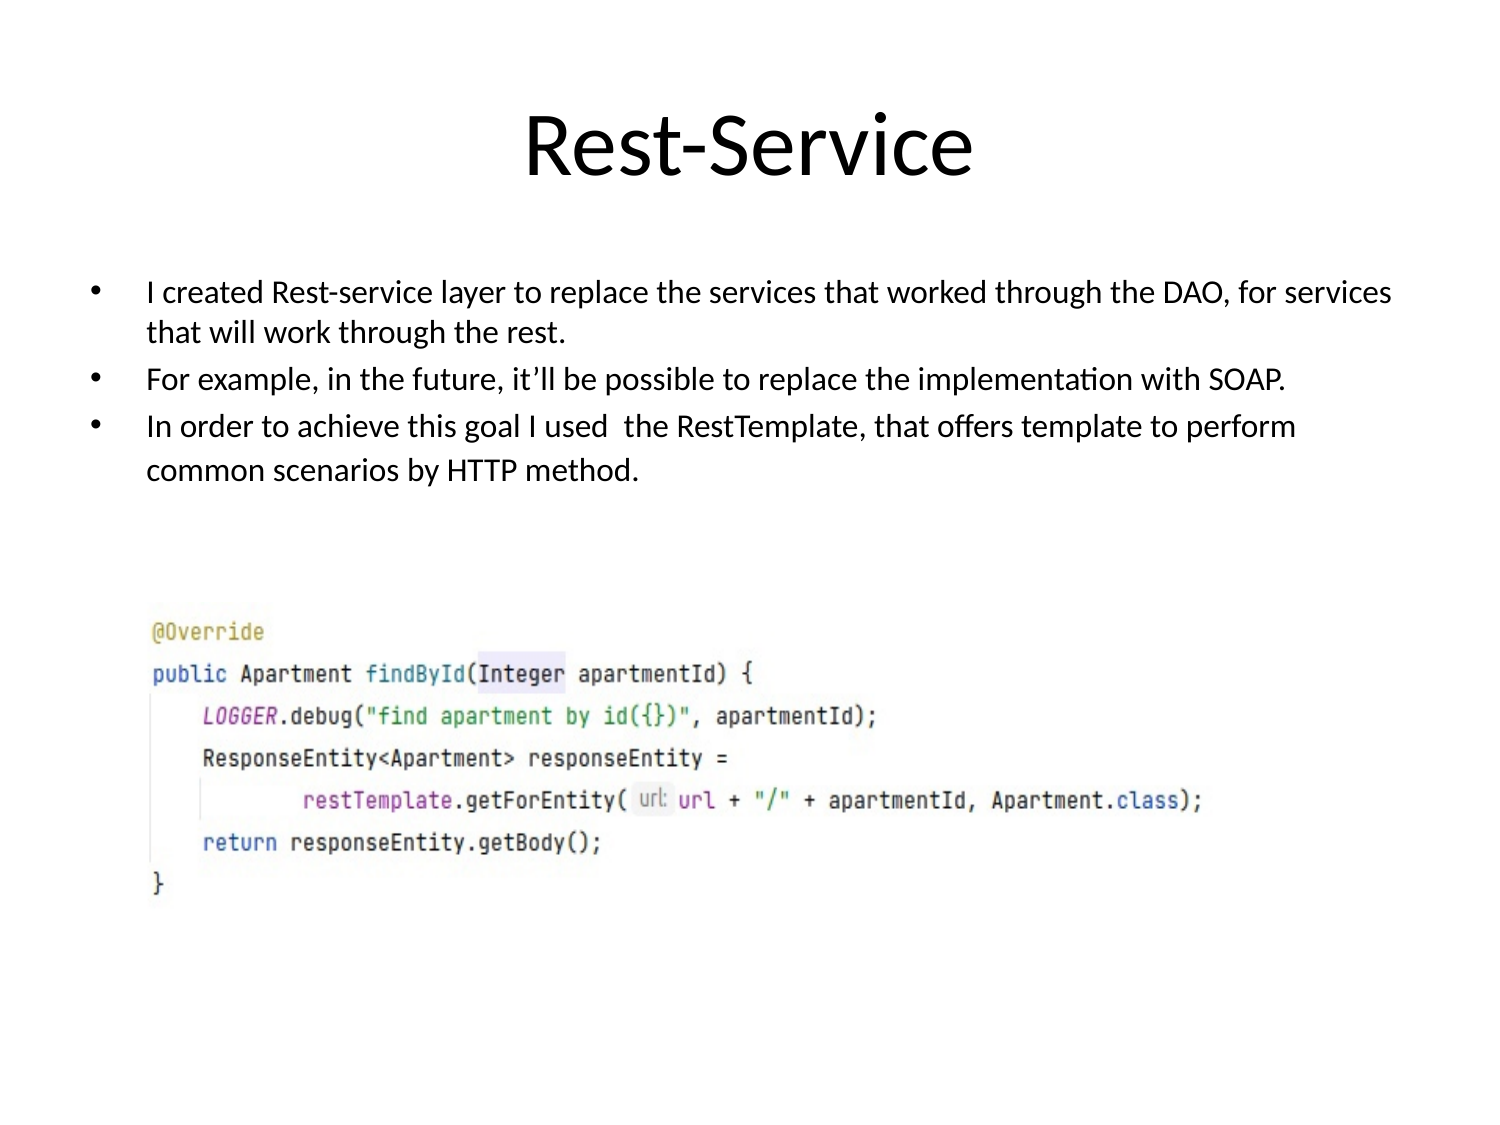

# Rest-Service
I created Rest-service layer to replace the services that worked through the DAO, for services that will work through the rest.
For example, in the future, it’ll be possible to replace the implementation with SOAP.
In order to achieve this goal I used the RestTemplate, that offers template to perform common scenarios by HTTP method.